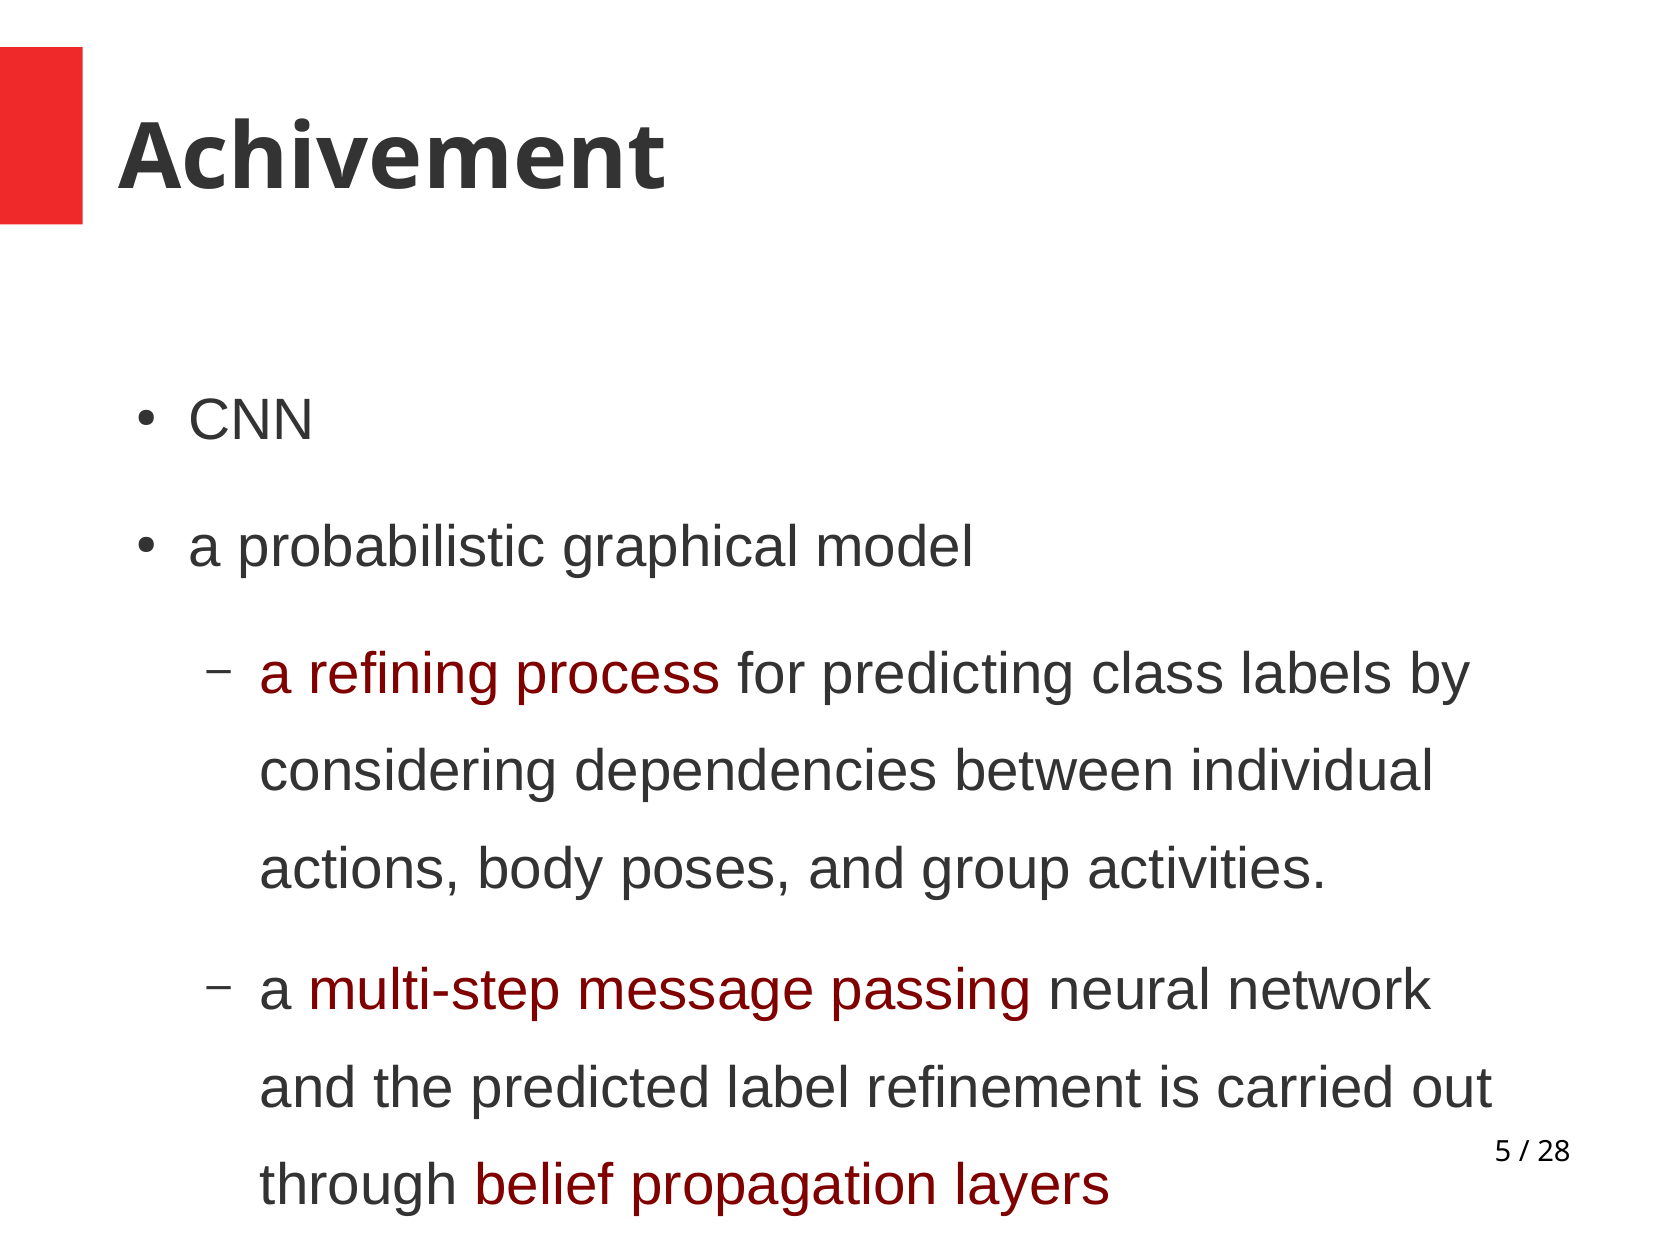

# Achivement
CNN
a probabilistic graphical model
a refining process for predicting class labels by considering dependencies between individual actions, body poses, and group activities.
a multi-step message passing neural network and the predicted label refinement is carried out through belief propagation layers
5